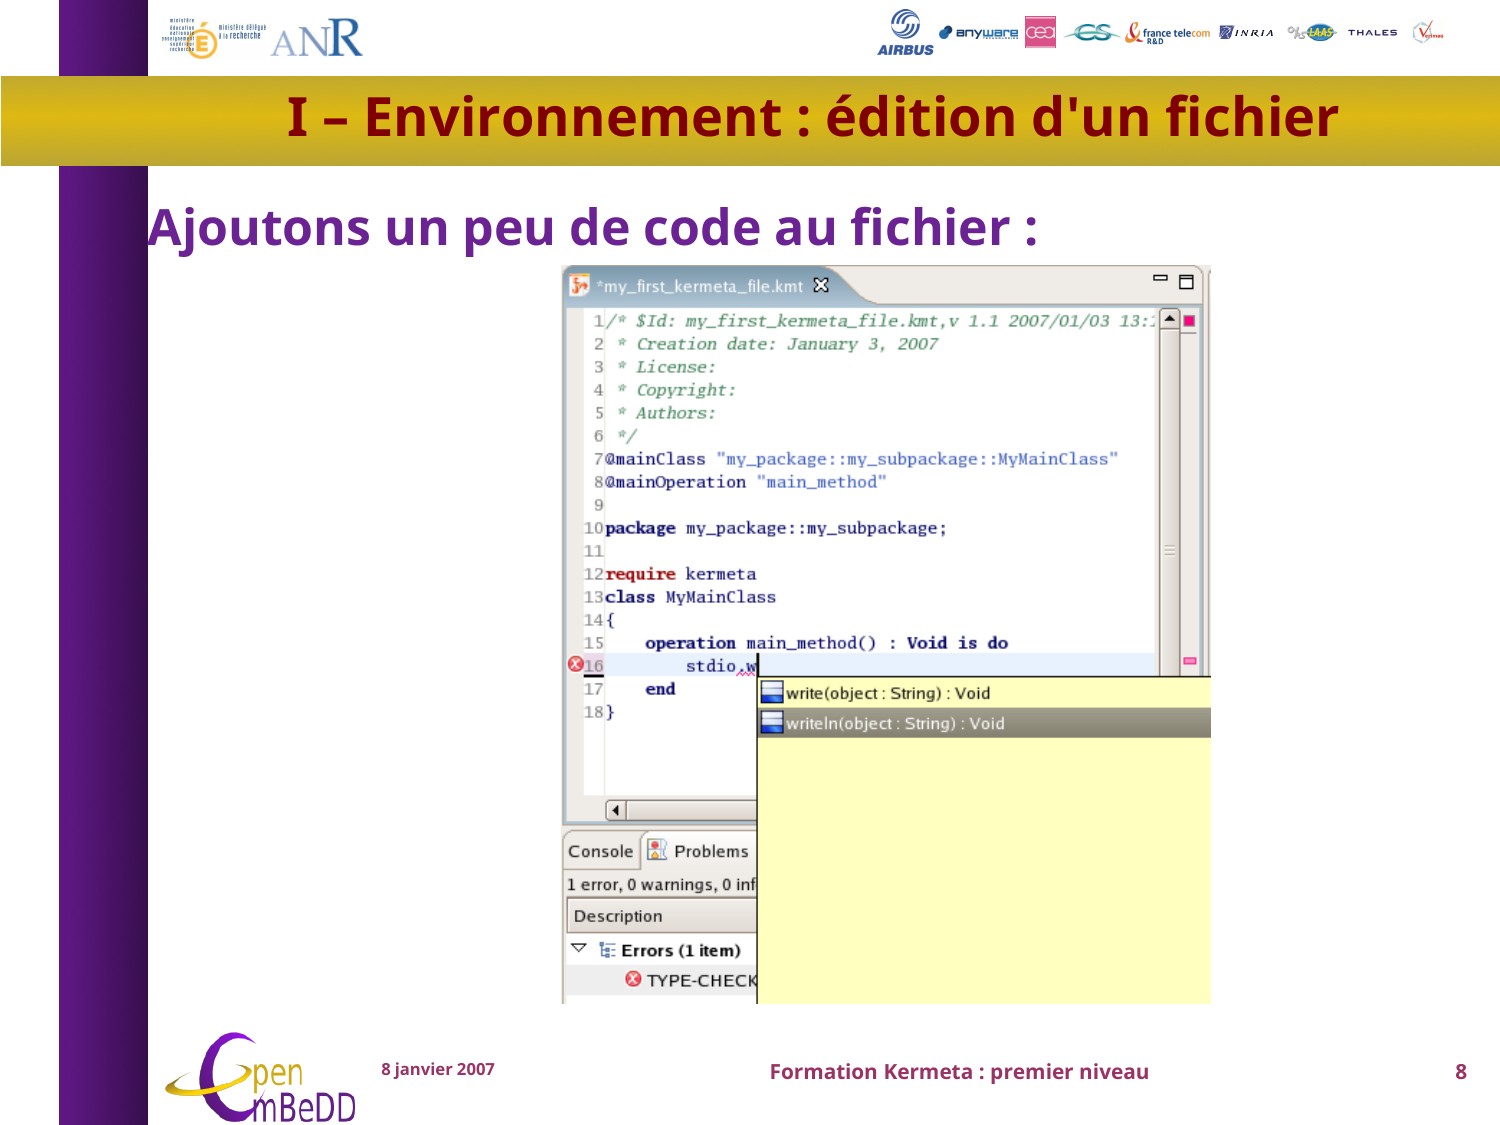

# I – Environnement : édition d'un fichier
Ajoutons un peu de code au fichier :
Pied de page
Pied de page fixe
8